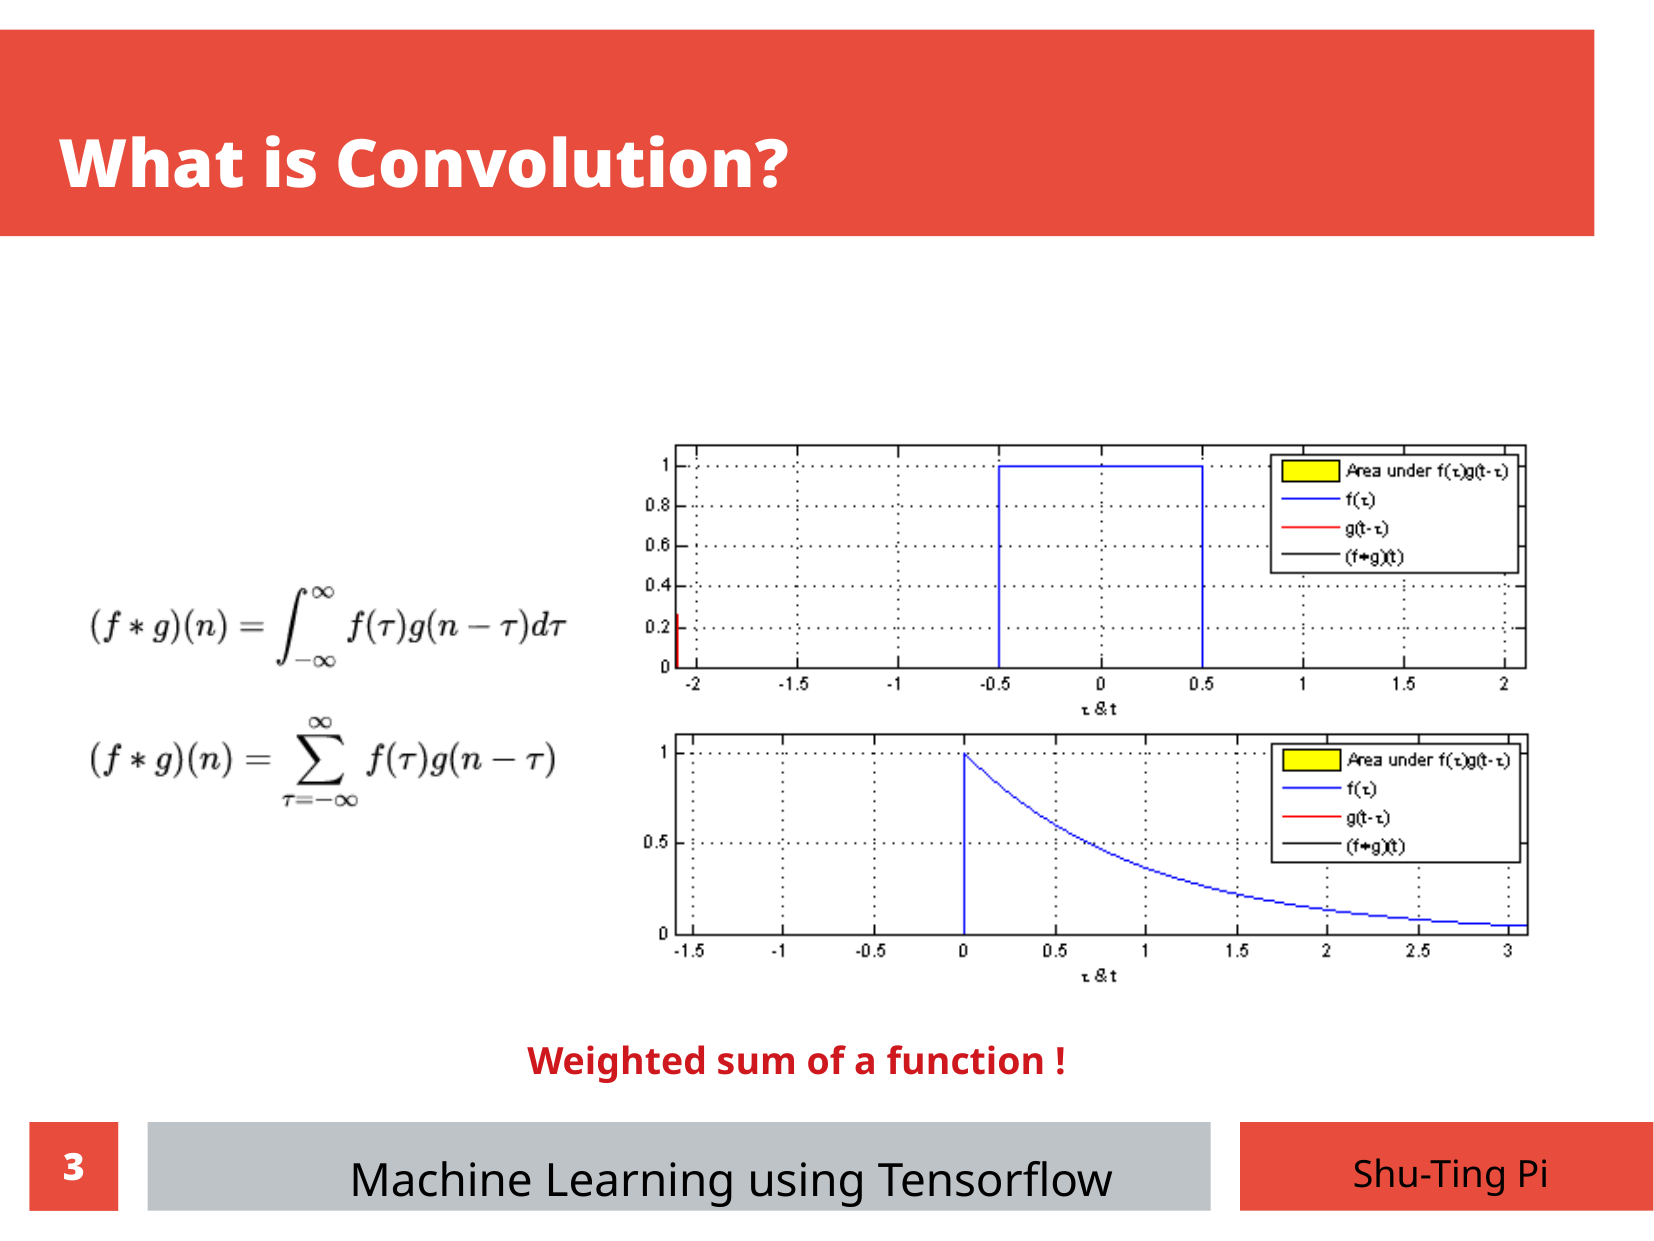

# What is Convolution?
Weighted sum of a function !
3
Machine Learning using Tensorflow
Shu-Ting Pi